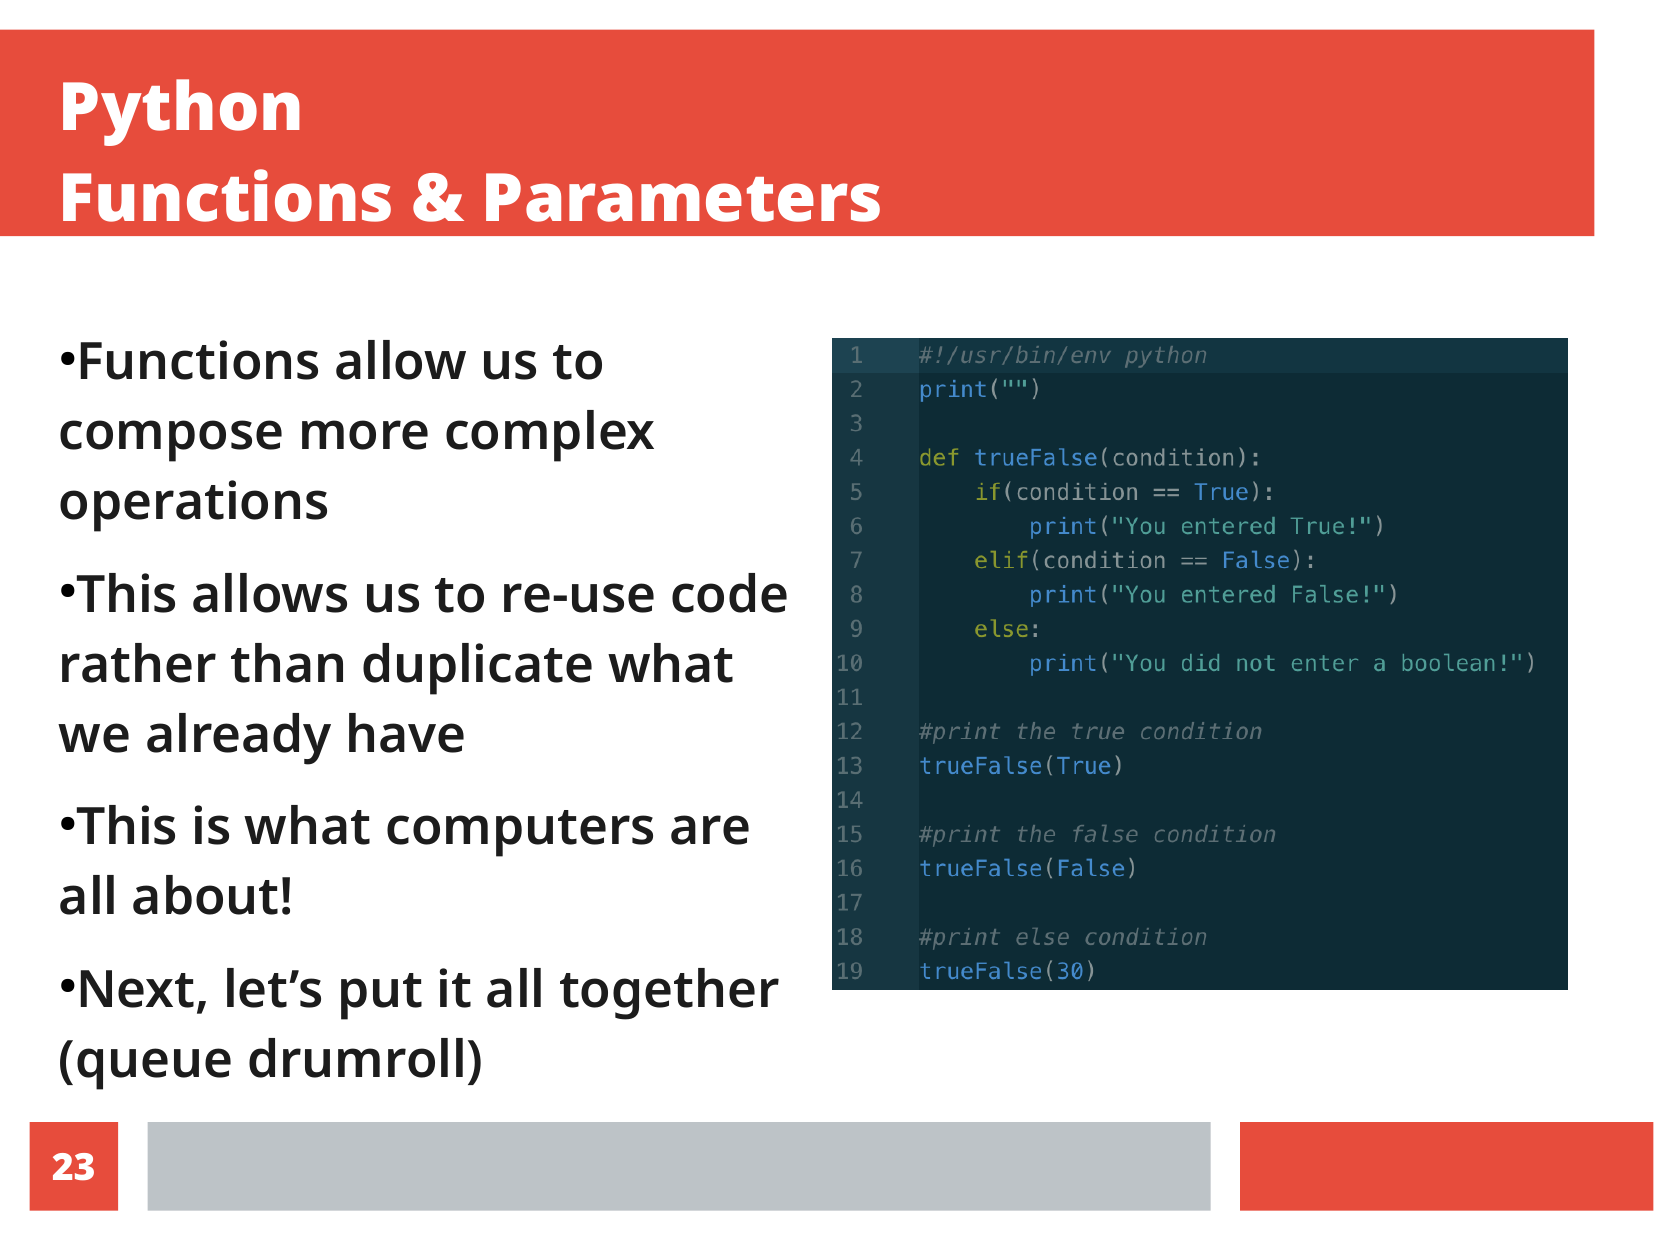

# Python Functions & Parameters
Functions allow us to compose more complex operations
This allows us to re-use code rather than duplicate what we already have
This is what computers are all about!
Next, let’s put it all together (queue drumroll)
23